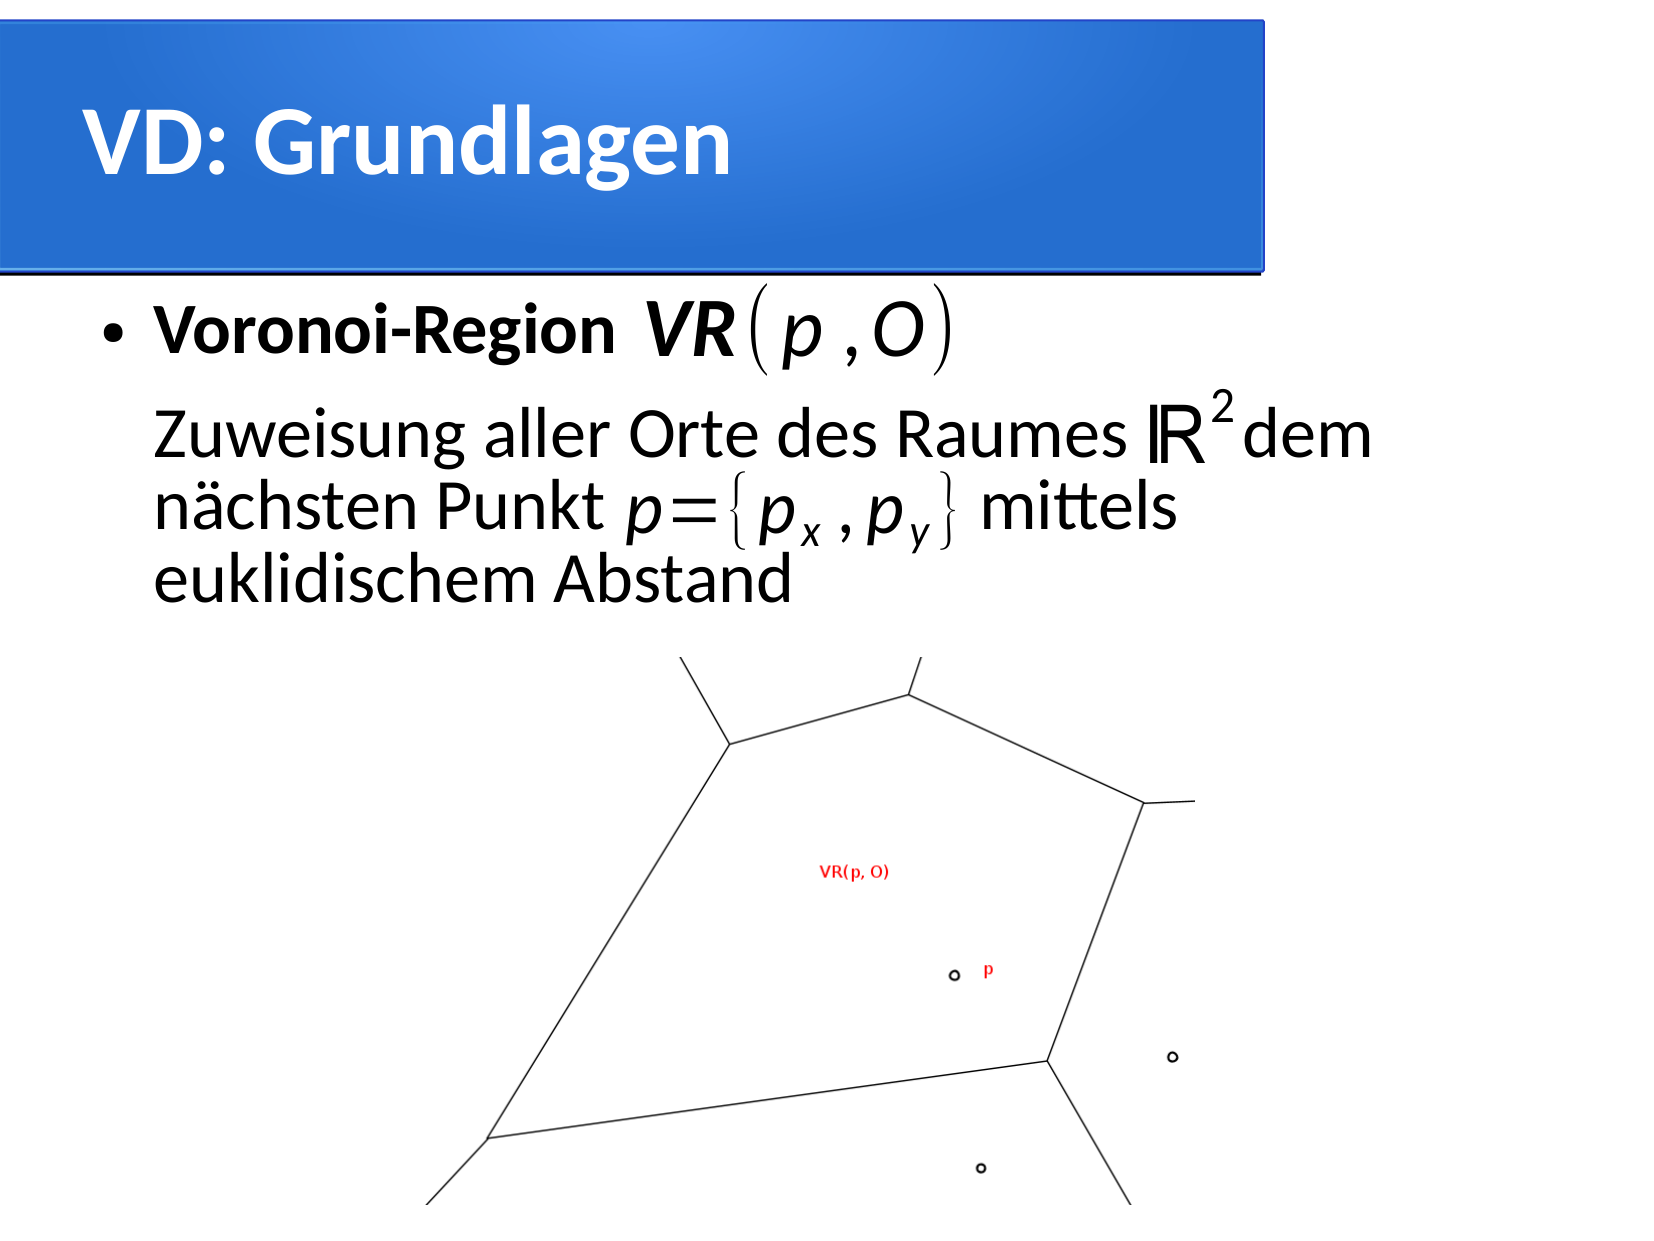

# VD: Grundlagen
Voronoi-Region
Zuweisung aller Orte des Raumes dem nächsten Punkt mittels euklidischem Abstand